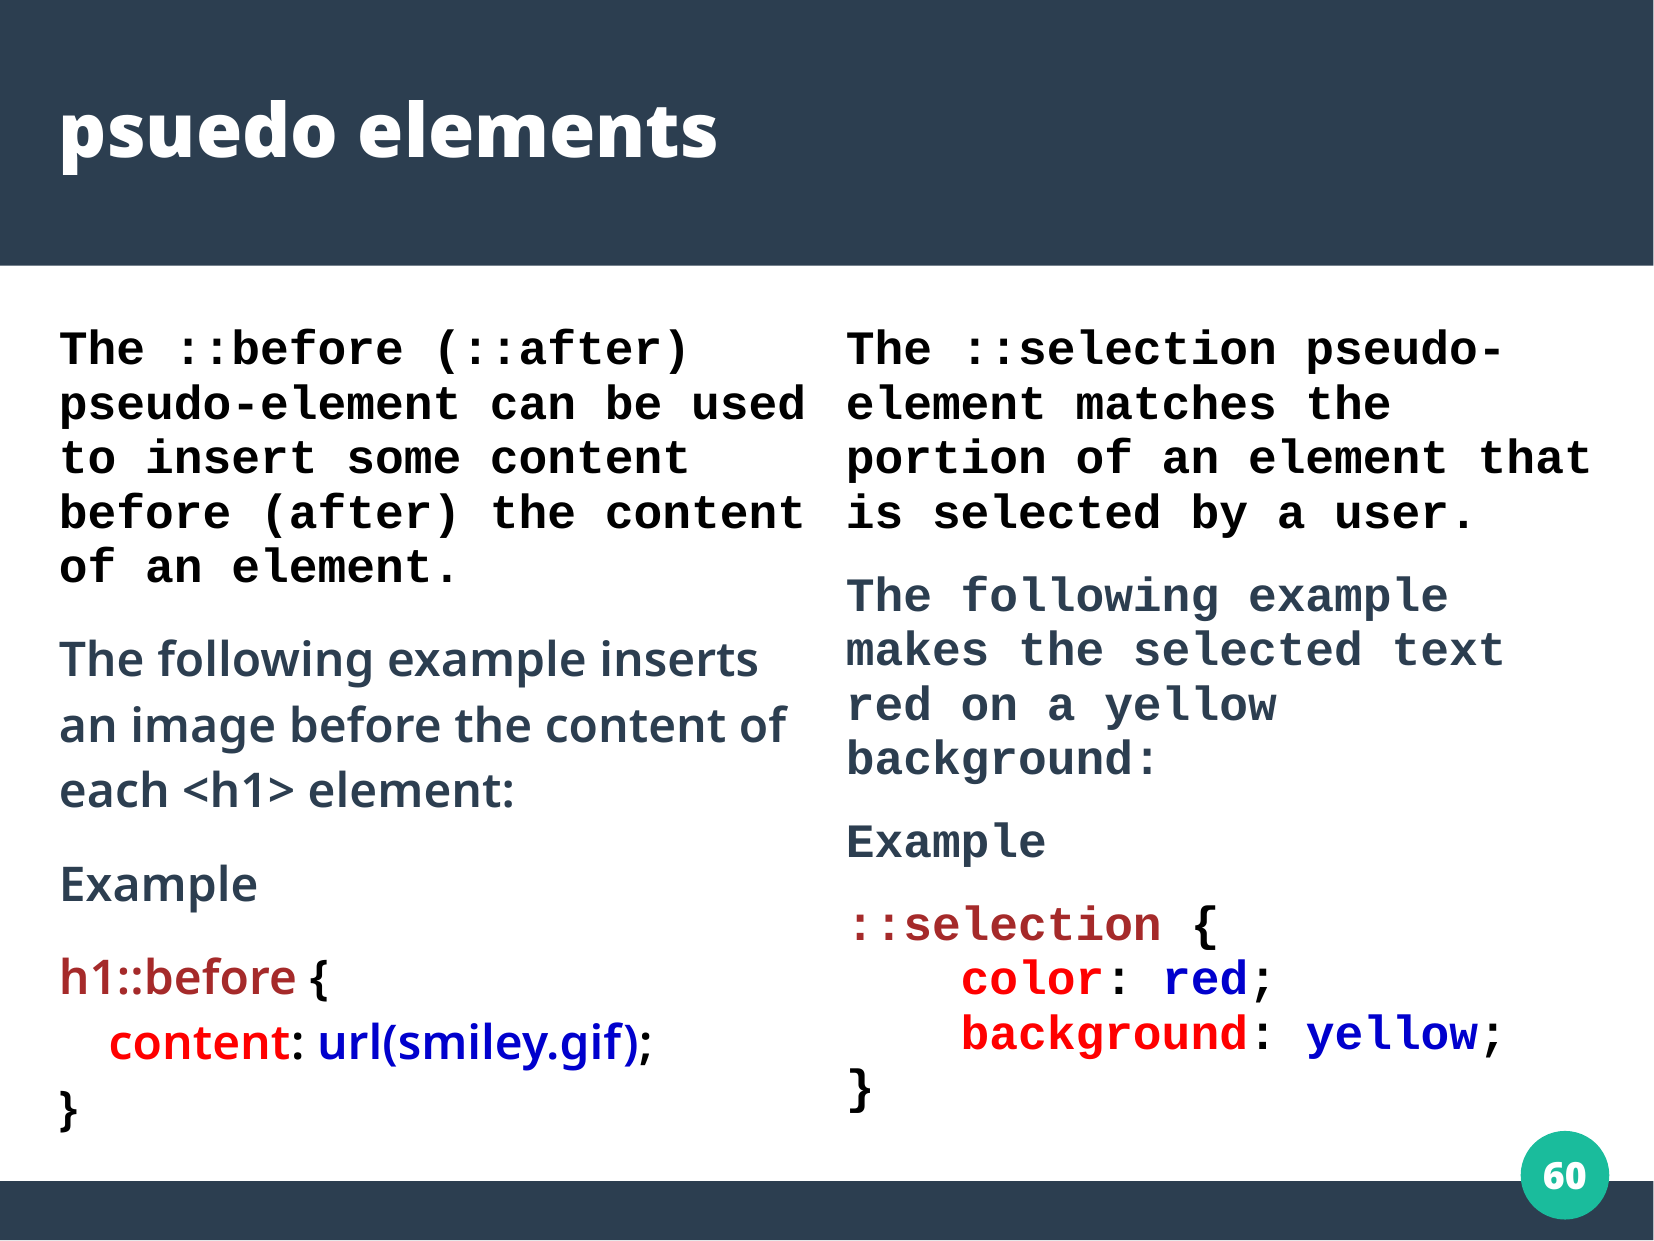

# psuedo elements
The ::before (::after) pseudo-element can be used to insert some content before (after) the content of an element.
The following example inserts an image before the content of each <h1> element:
Example
h1::before {
    content: url(smiley.gif);
}
The ::selection pseudo-element matches the portion of an element that is selected by a user.
The following example makes the selected text red on a yellow background:
Example
::selection {
    color: red;
    background: yellow;
}
60